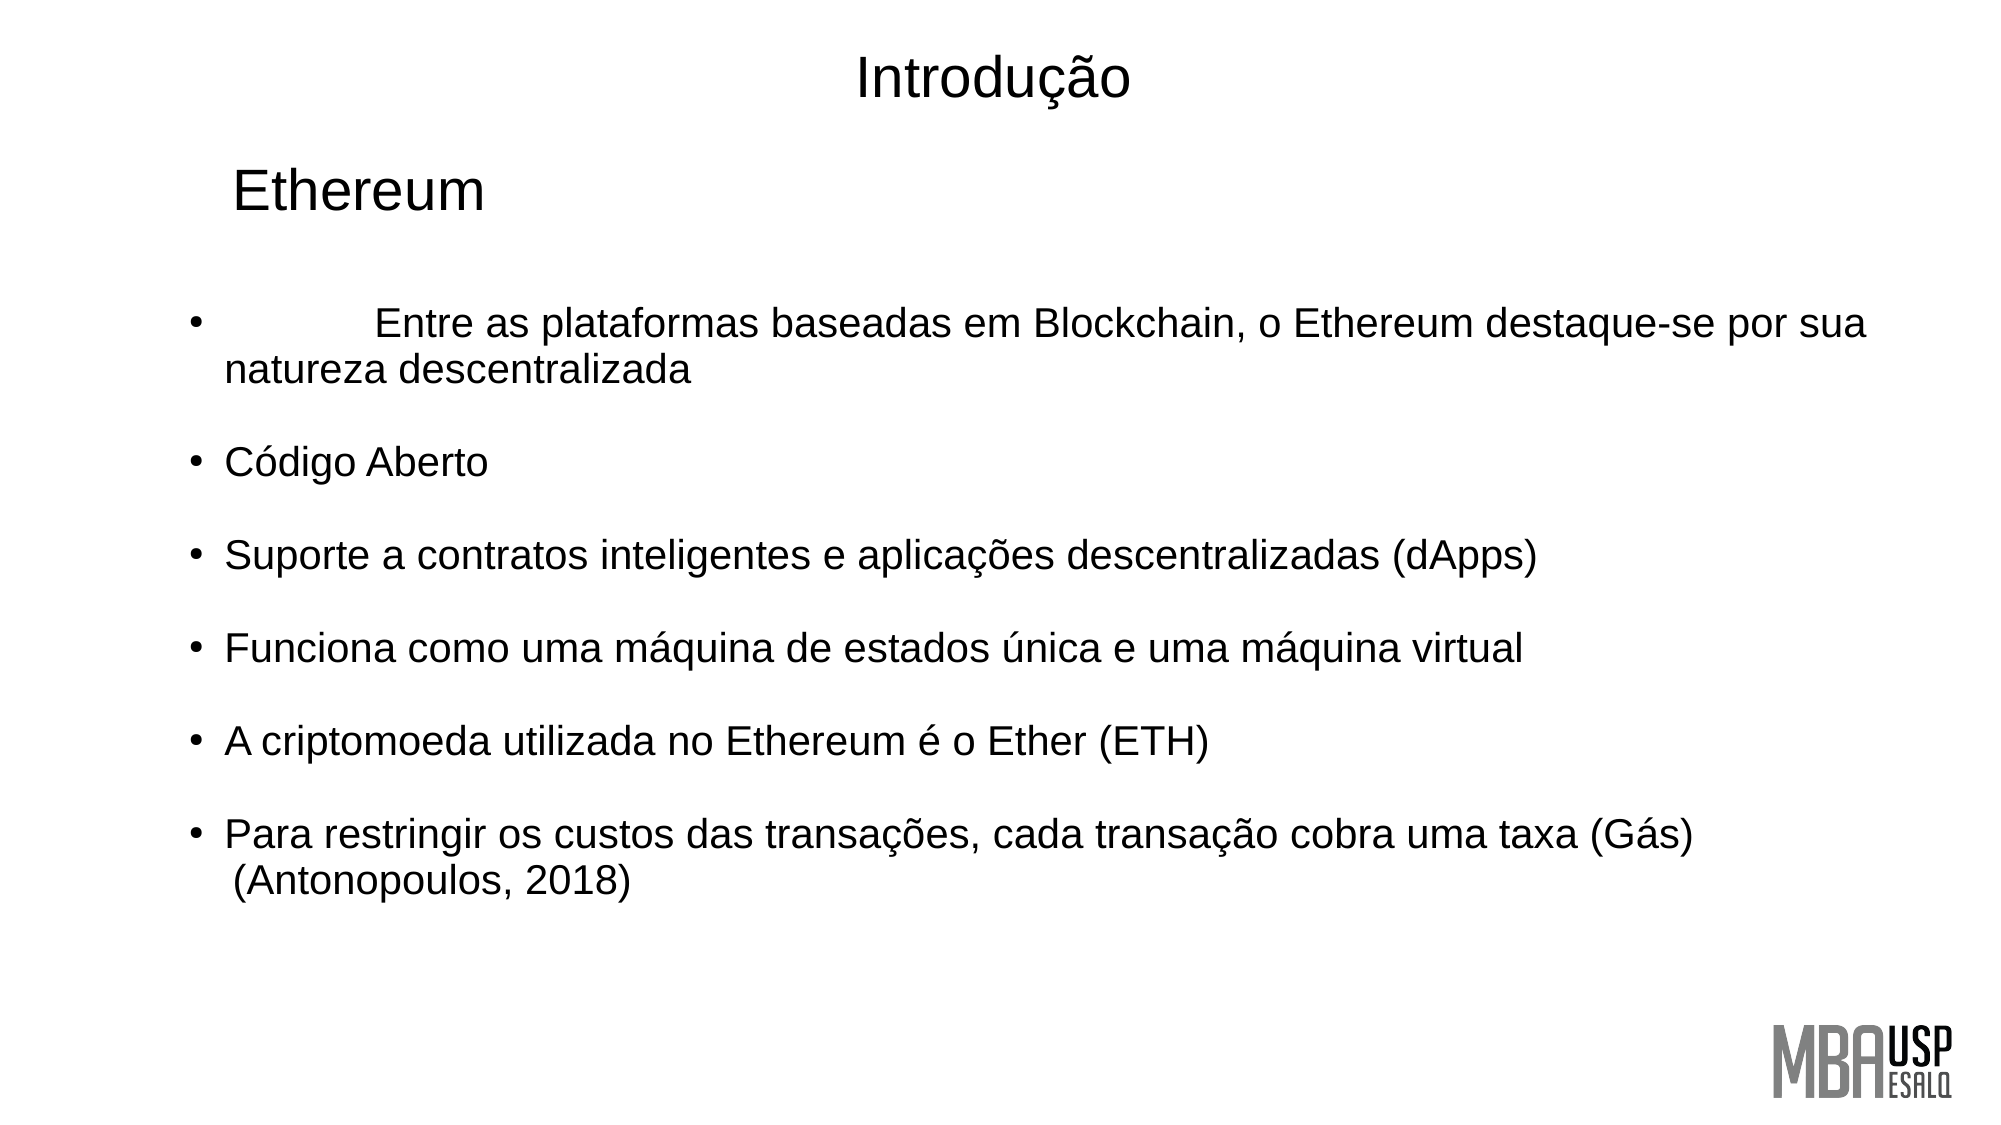

Introdução
	Ethereum
	Entre as plataformas baseadas em Blockchain, o Ethereum destaque-se por sua natureza descentralizada
Código Aberto
Suporte a contratos inteligentes e aplicações descentralizadas (dApps)
Funciona como uma máquina de estados única e uma máquina virtual
A criptomoeda utilizada no Ethereum é o Ether (ETH)
Para restringir os custos das transações, cada transação cobra uma taxa (Gás)
	(Antonopoulos, 2018)